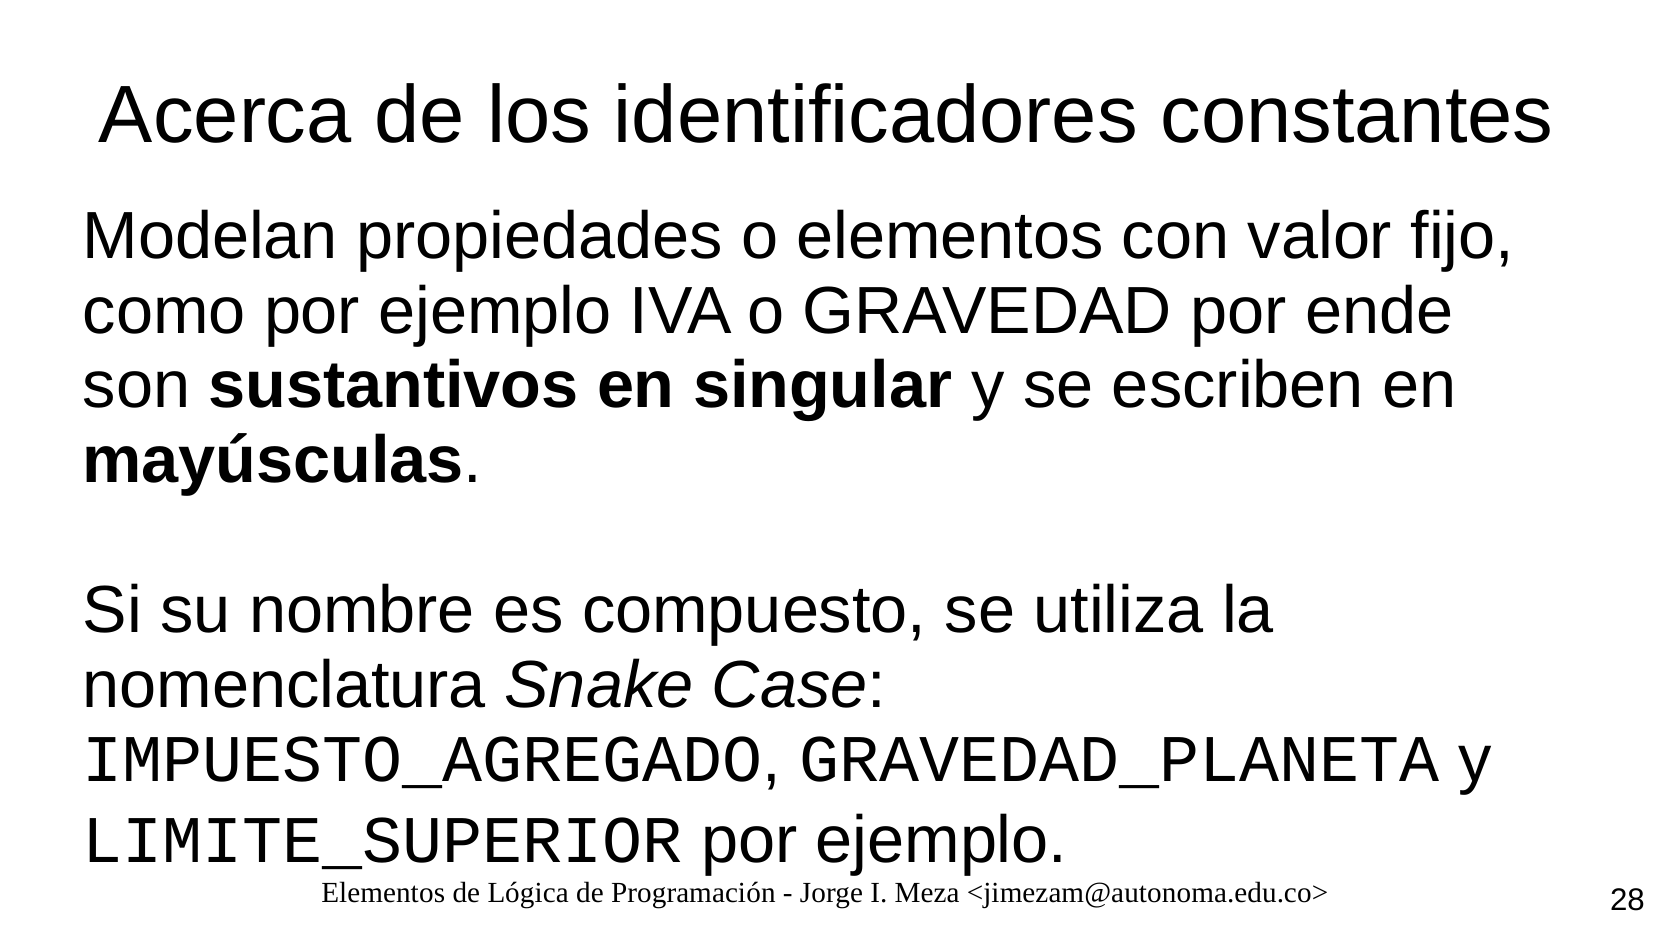

# Acerca de los identificadores constantes
Modelan propiedades o elementos con valor fijo, como por ejemplo IVA o GRAVEDAD por ende son sustantivos en singular y se escriben en mayúsculas.
Si su nombre es compuesto, se utiliza la nomenclatura Snake Case: IMPUESTO_AGREGADO, GRAVEDAD_PLANETA y LIMITE_SUPERIOR por ejemplo.
Elementos de Lógica de Programación - Jorge I. Meza <jimezam@autonoma.edu.co>